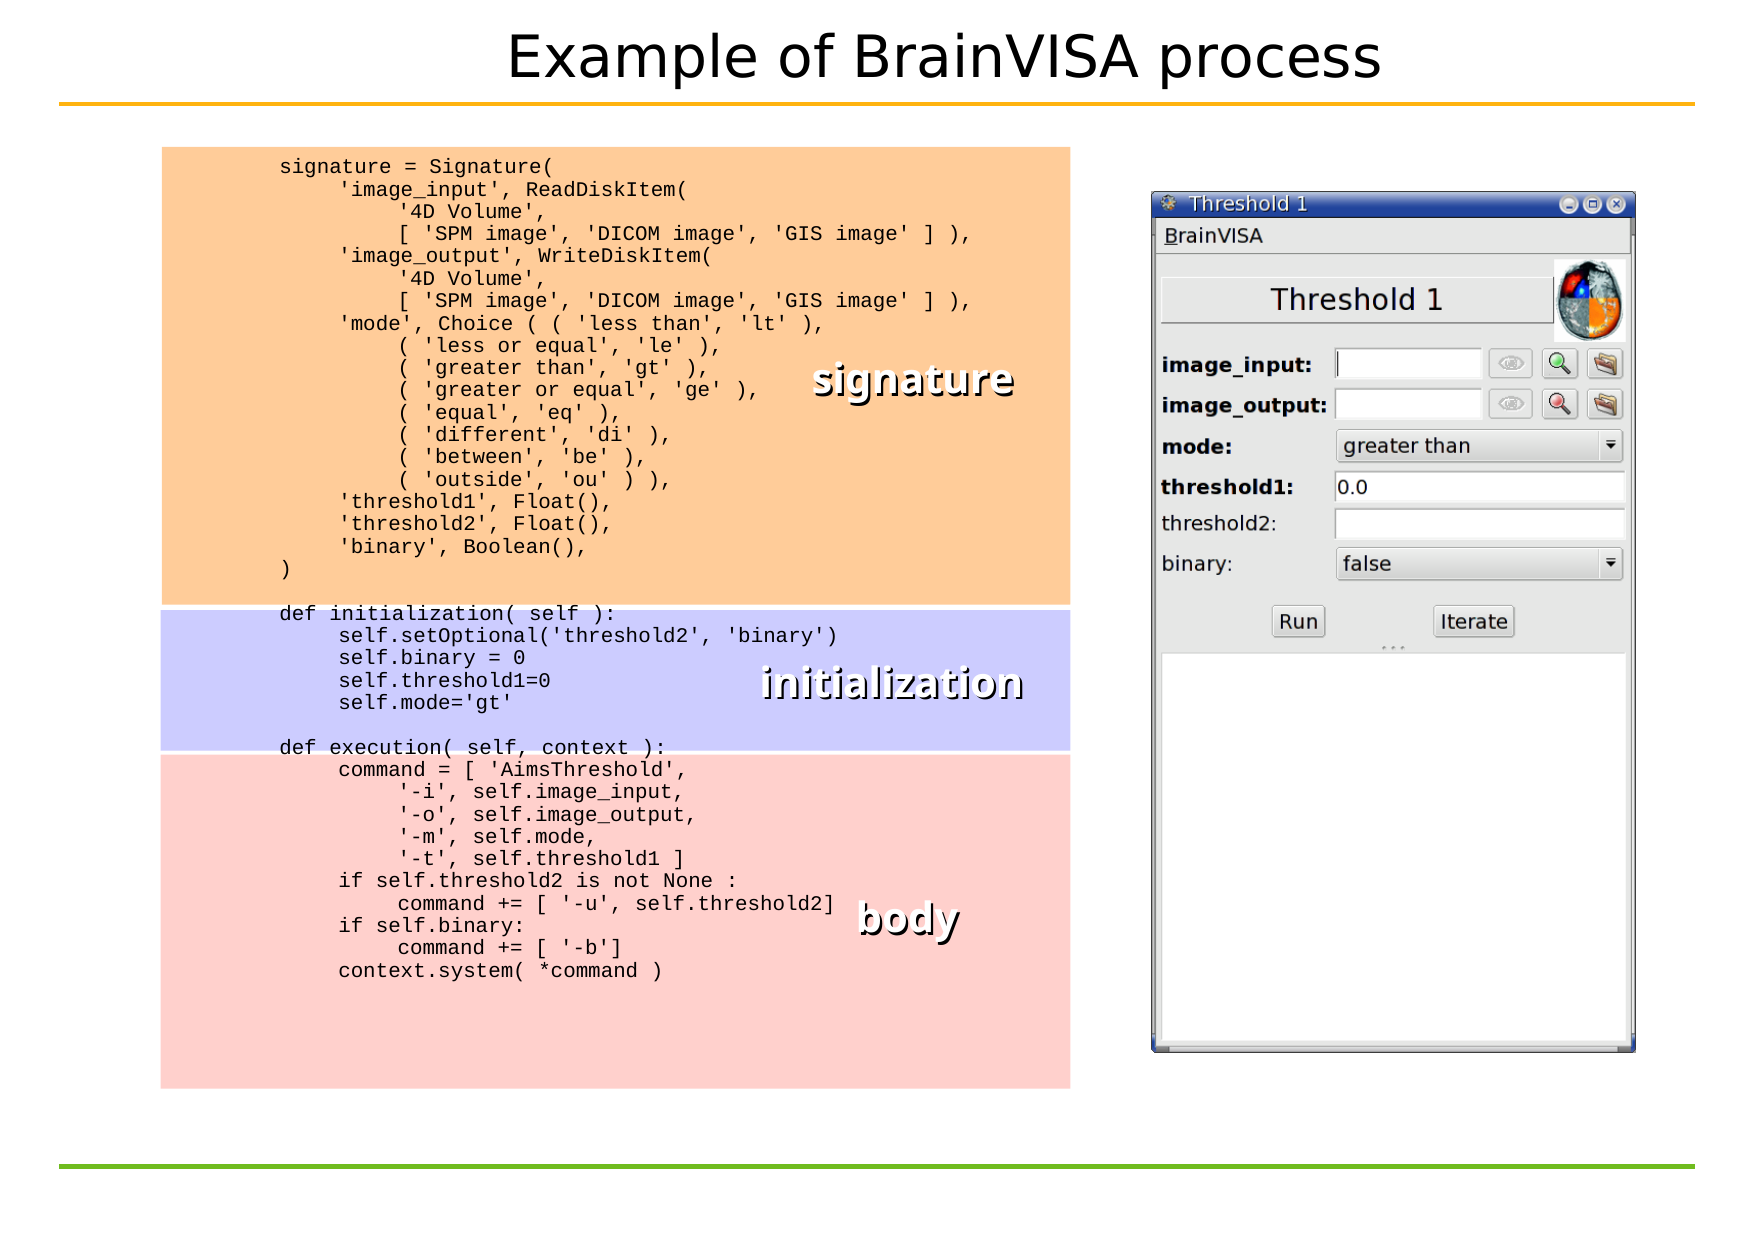

Example of BrainVISA process
signature
signature = Signature(
	'image_input', ReadDiskItem(
		'4D Volume',
		[ 'SPM image', 'DICOM image', 'GIS image' ] ),
	'image_output', WriteDiskItem(
		'4D Volume',
		[ 'SPM image', 'DICOM image', 'GIS image' ] ),
	'mode', Choice ( ( 'less than', 'lt' ),
		( 'less or equal', 'le' ),
		( 'greater than', 'gt' ),
		( 'greater or equal', 'ge' ),
		( 'equal', 'eq' ),
		( 'different', 'di' ),
		( 'between', 'be' ),
		( 'outside', 'ou' ) ),
	'threshold1', Float(),
	'threshold2', Float(),
	'binary', Boolean(),
)
def initialization( self ):
	self.setOptional('threshold2', 'binary')
	self.binary = 0
	self.threshold1=0
	self.mode='gt'
def execution( self, context ):
	command = [ 'AimsThreshold',
		'-i', self.image_input,
		'-o', self.image_output,
		'-m', self.mode,
		'-t', self.threshold1 ]
	if self.threshold2 is not None :
		command += [ '-u', self.threshold2]
	if self.binary:
		command += [ '-b']
	context.system( *command )
initialization
body